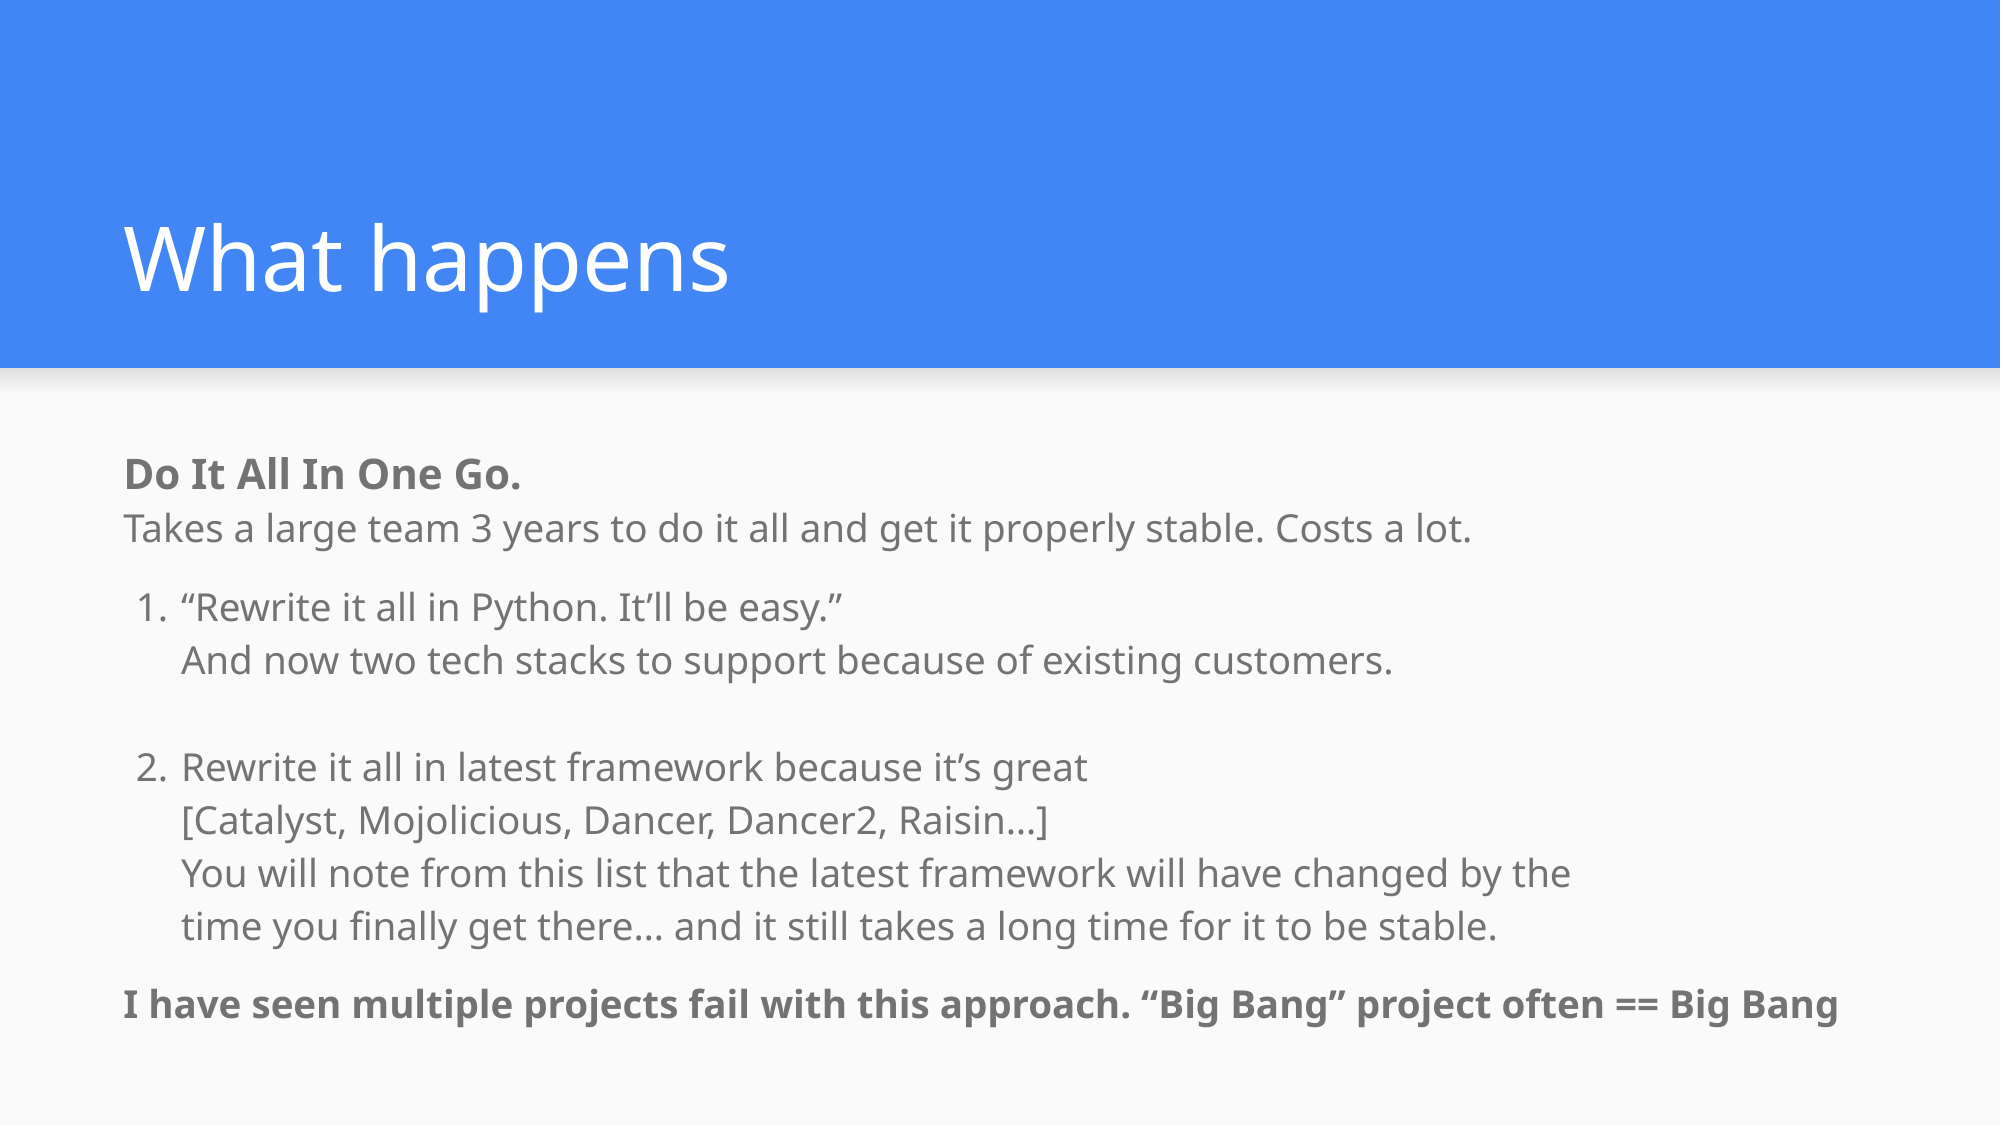

# What happens
Do It All In One Go.
Takes a large team 3 years to do it all and get it properly stable. Costs a lot.
“Rewrite it all in Python. It’ll be easy.”
And now two tech stacks to support because of existing customers.
Rewrite it all in latest framework because it’s great
[Catalyst, Mojolicious, Dancer, Dancer2, Raisin…]
You will note from this list that the latest framework will have changed by the
time you finally get there… and it still takes a long time for it to be stable.
I have seen multiple projects fail with this approach. “Big Bang” project often == Big Bang